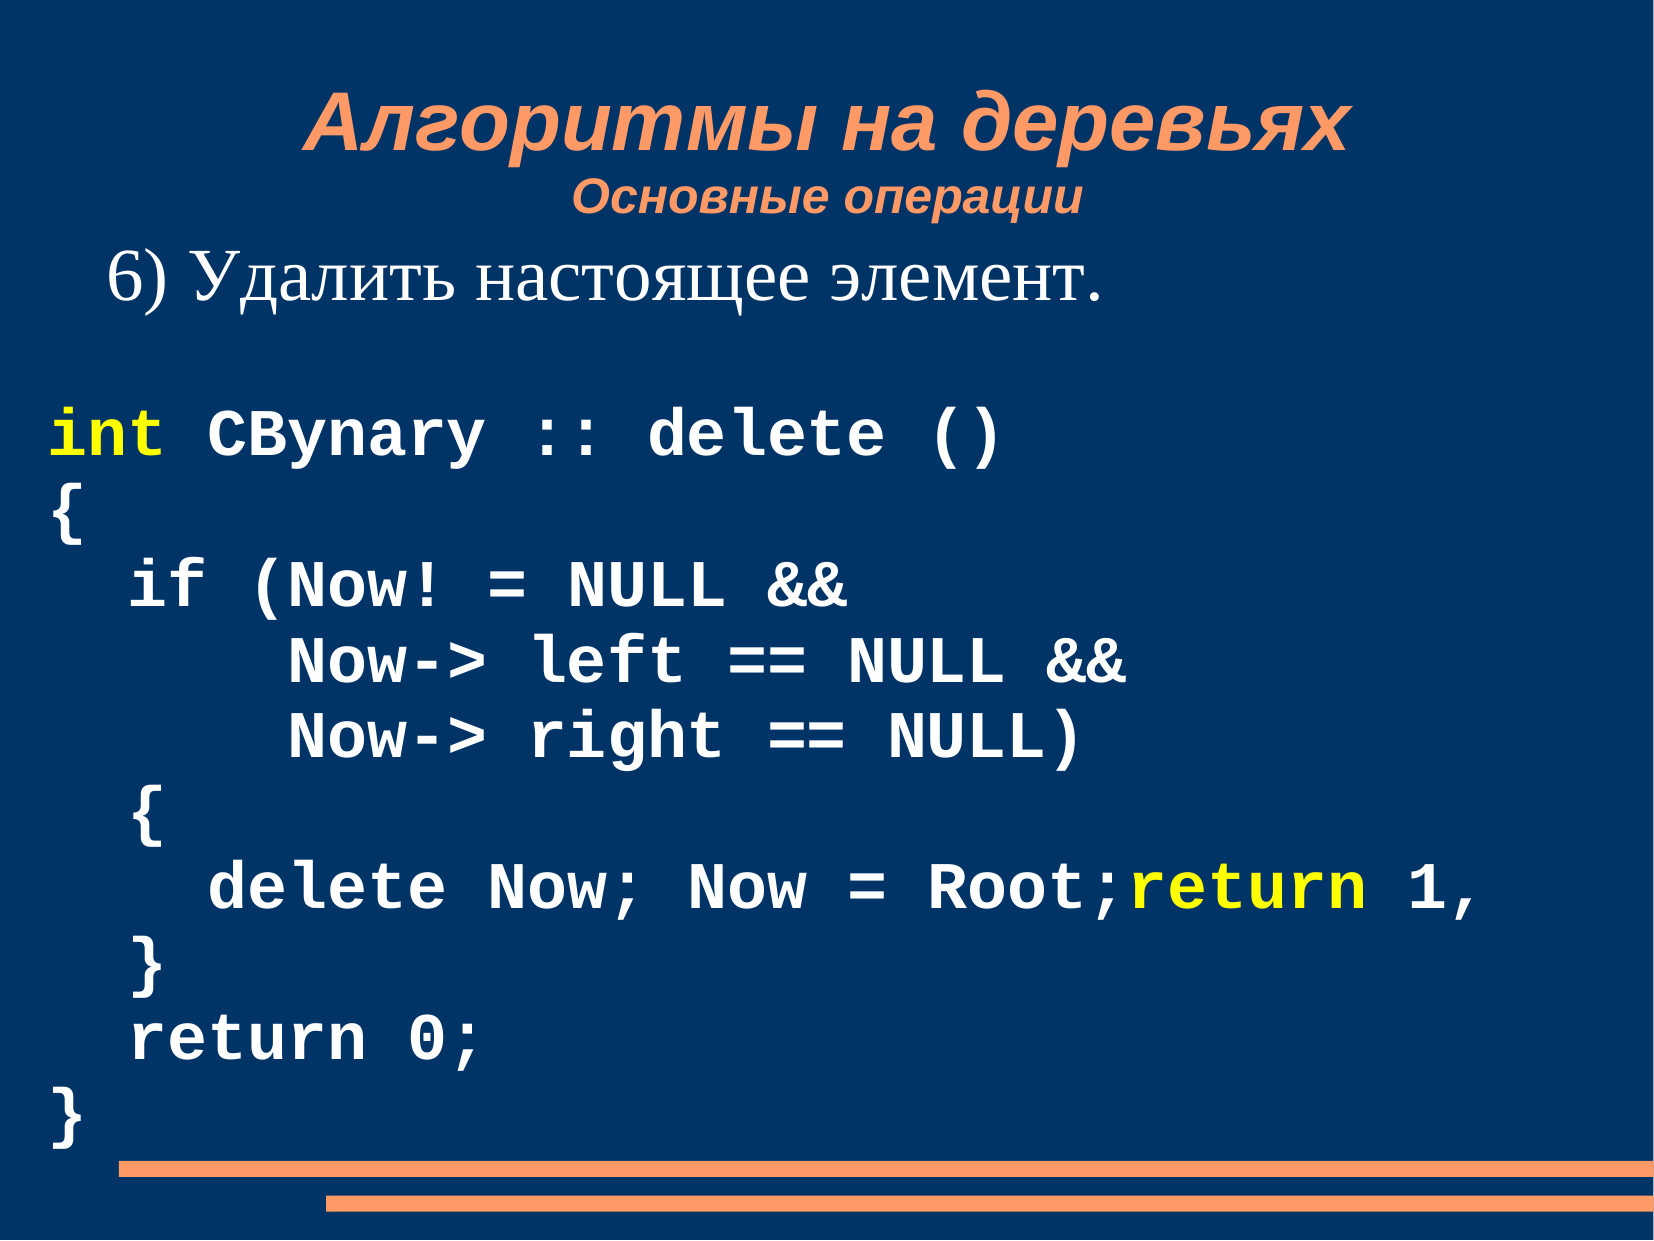

# Алгоритмы на деревьях Основные операции
6) Удалить настоящее элемент.
int CBynary :: delete ()
{
 if (Now! = NULL &&
 Now-> left == NULL &&
 Now-> right == NULL)
 {
 delete Now; Now = Root;return 1,
 }
 return 0;
}